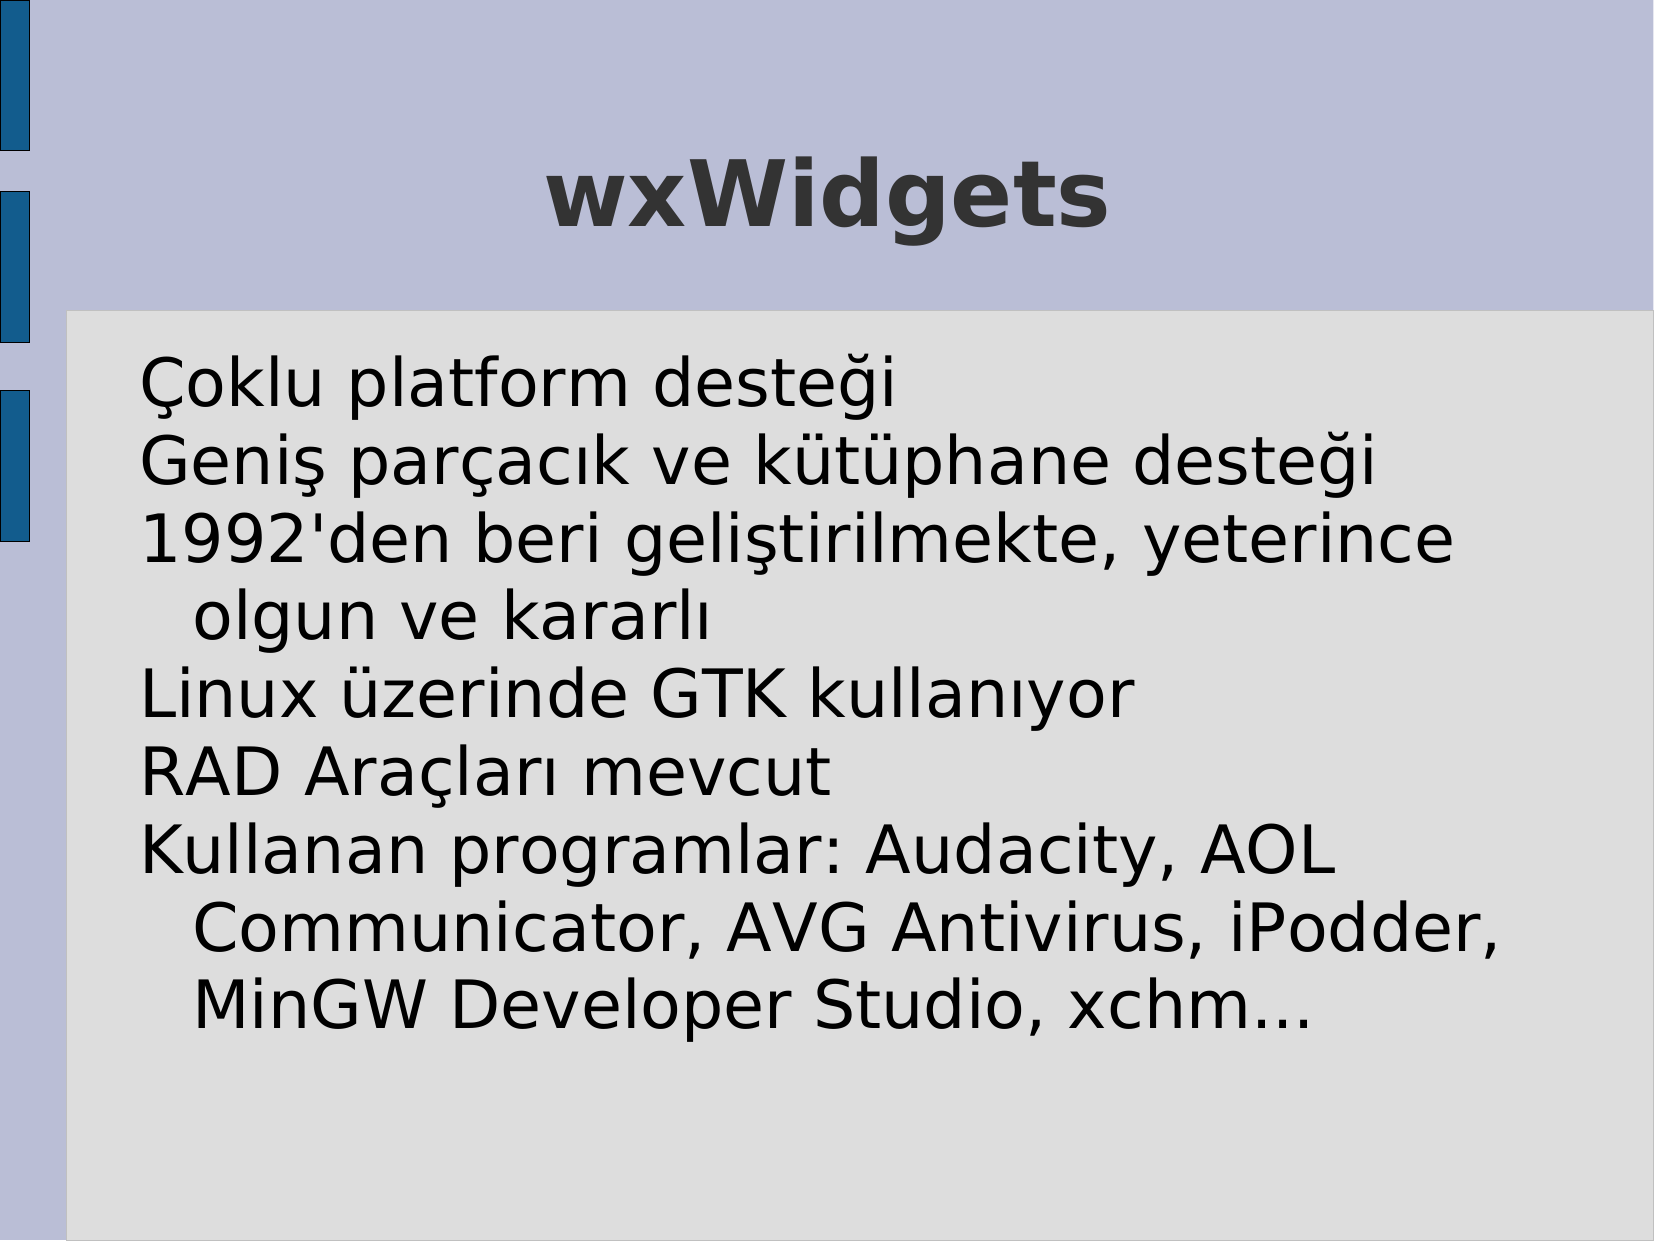

# wxWidgets
Çoklu platform desteği
Geniş parçacık ve kütüphane desteği
1992'den beri geliştirilmekte, yeterince olgun ve kararlı
Linux üzerinde GTK kullanıyor
RAD Araçları mevcut
Kullanan programlar: Audacity, AOL Communicator, AVG Antivirus, iPodder, MinGW Developer Studio, xchm...